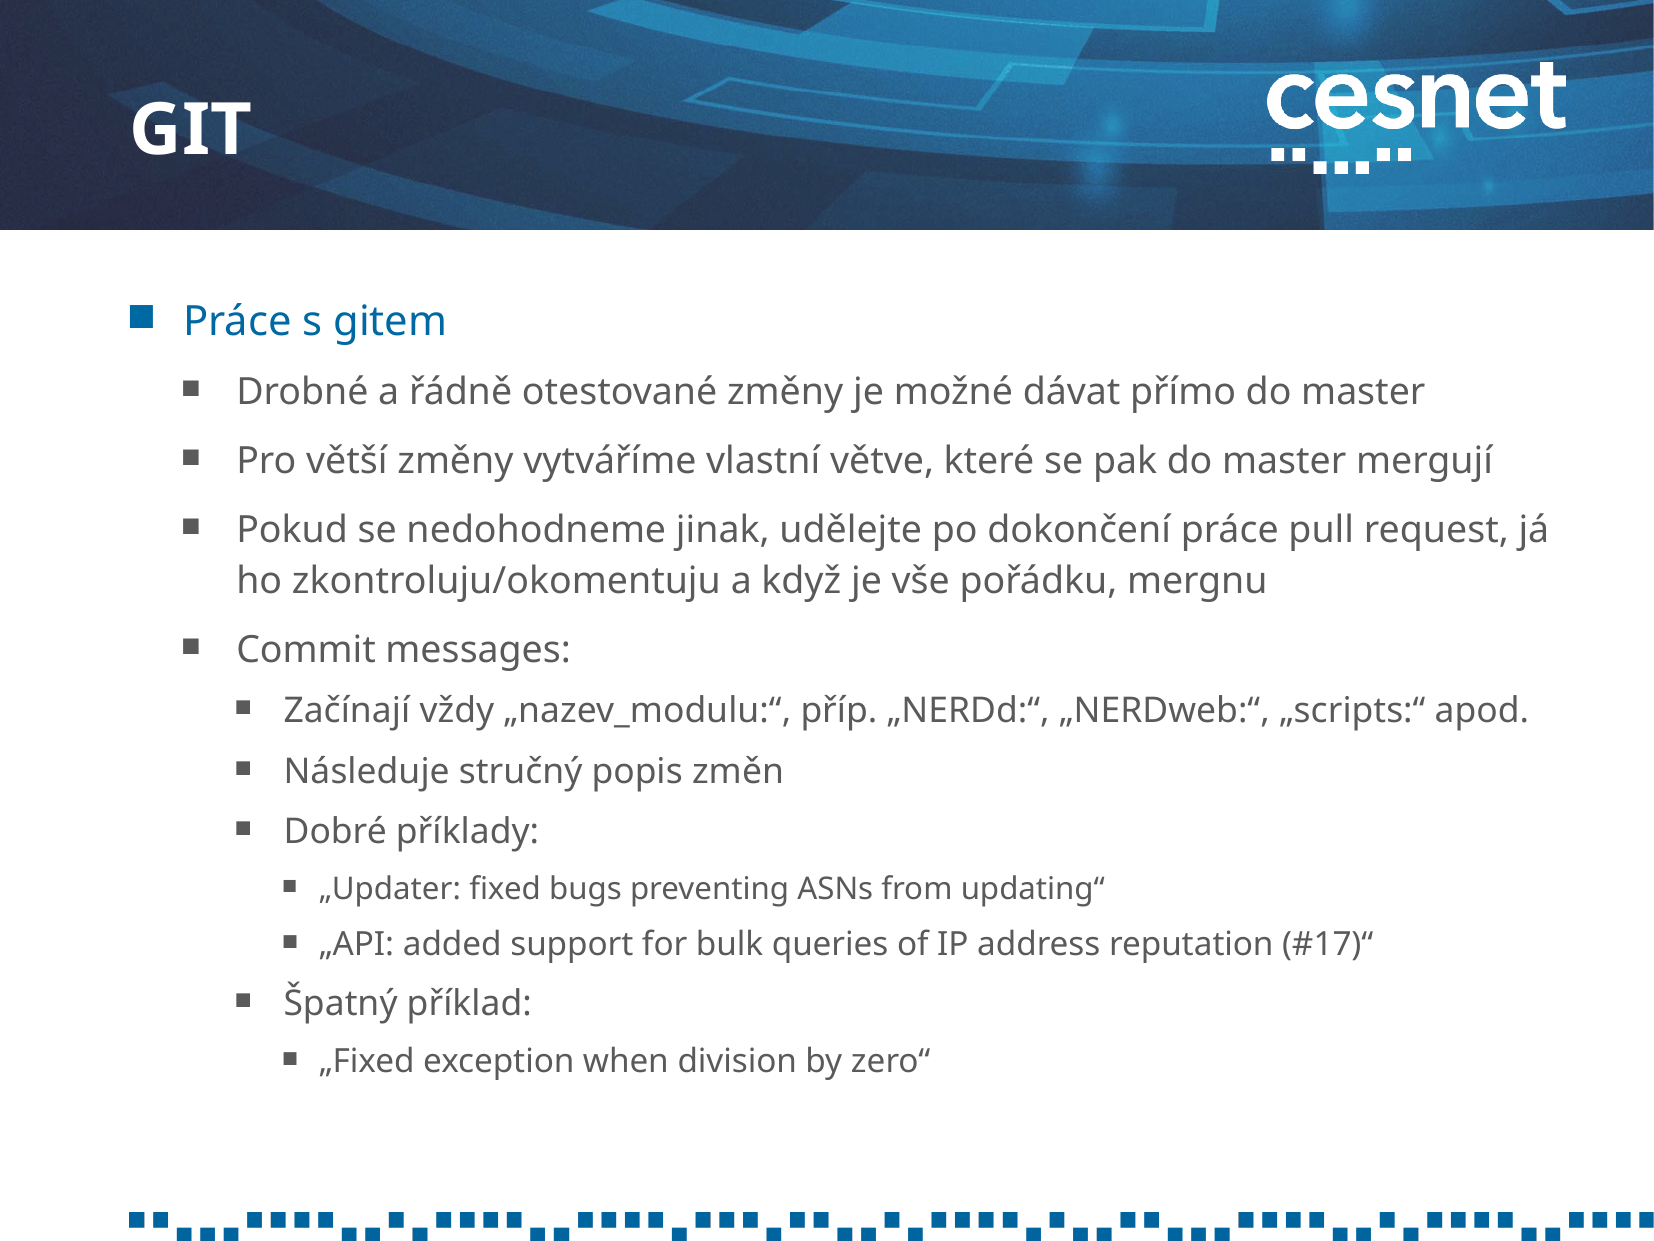

# GIT
Práce s gitem
Drobné a řádně otestované změny je možné dávat přímo do master
Pro větší změny vytváříme vlastní větve, které se pak do master mergují
Pokud se nedohodneme jinak, udělejte po dokončení práce pull request, já ho zkontroluju/okomentuju a když je vše pořádku, mergnu
Commit messages:
Začínají vždy „nazev_modulu:“, příp. „NERDd:“, „NERDweb:“, „scripts:“ apod.
Následuje stručný popis změn
Dobré příklady:
„Updater: fixed bugs preventing ASNs from updating“
„API: added support for bulk queries of IP address reputation (#17)“
Špatný příklad:
„Fixed exception when division by zero“